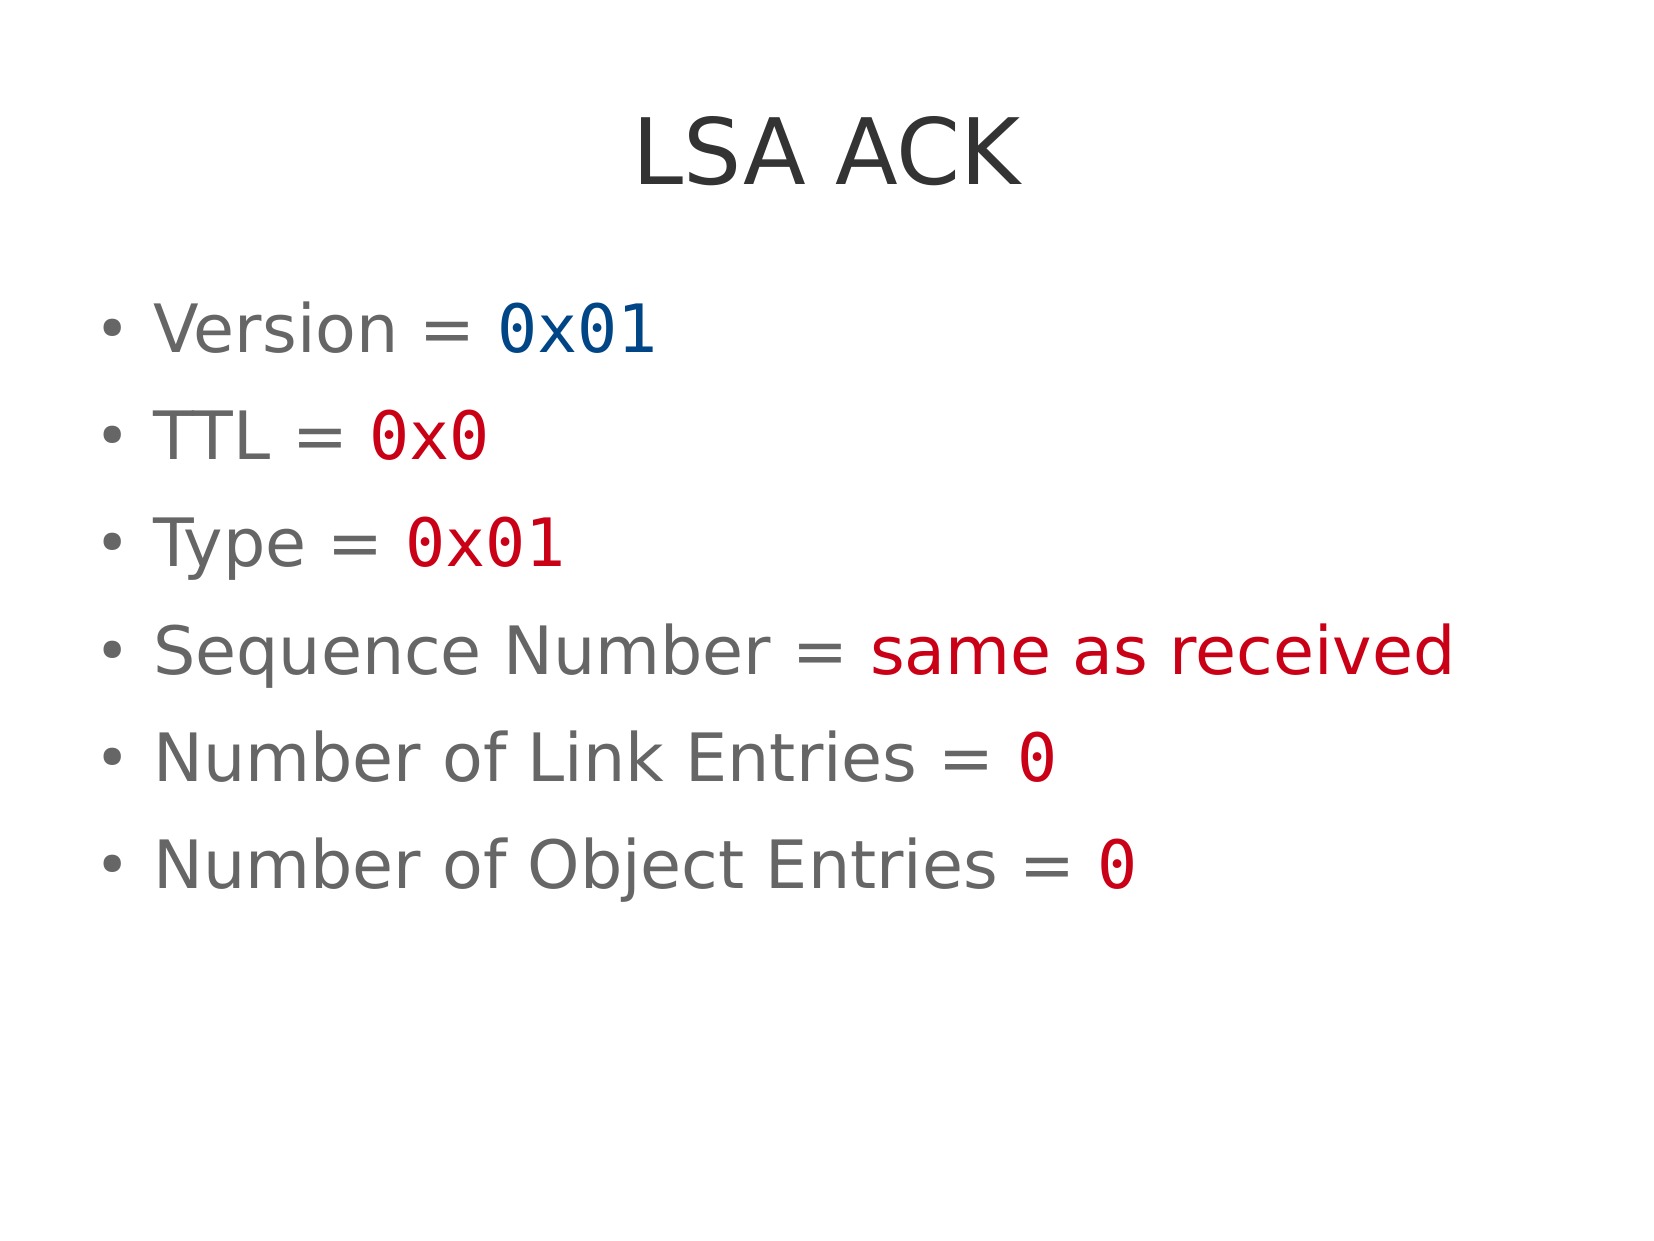

# LSA ACK
Version = 0x01
TTL = 0x0
Type = 0x01
Sequence Number = same as received
Number of Link Entries = 0
Number of Object Entries = 0